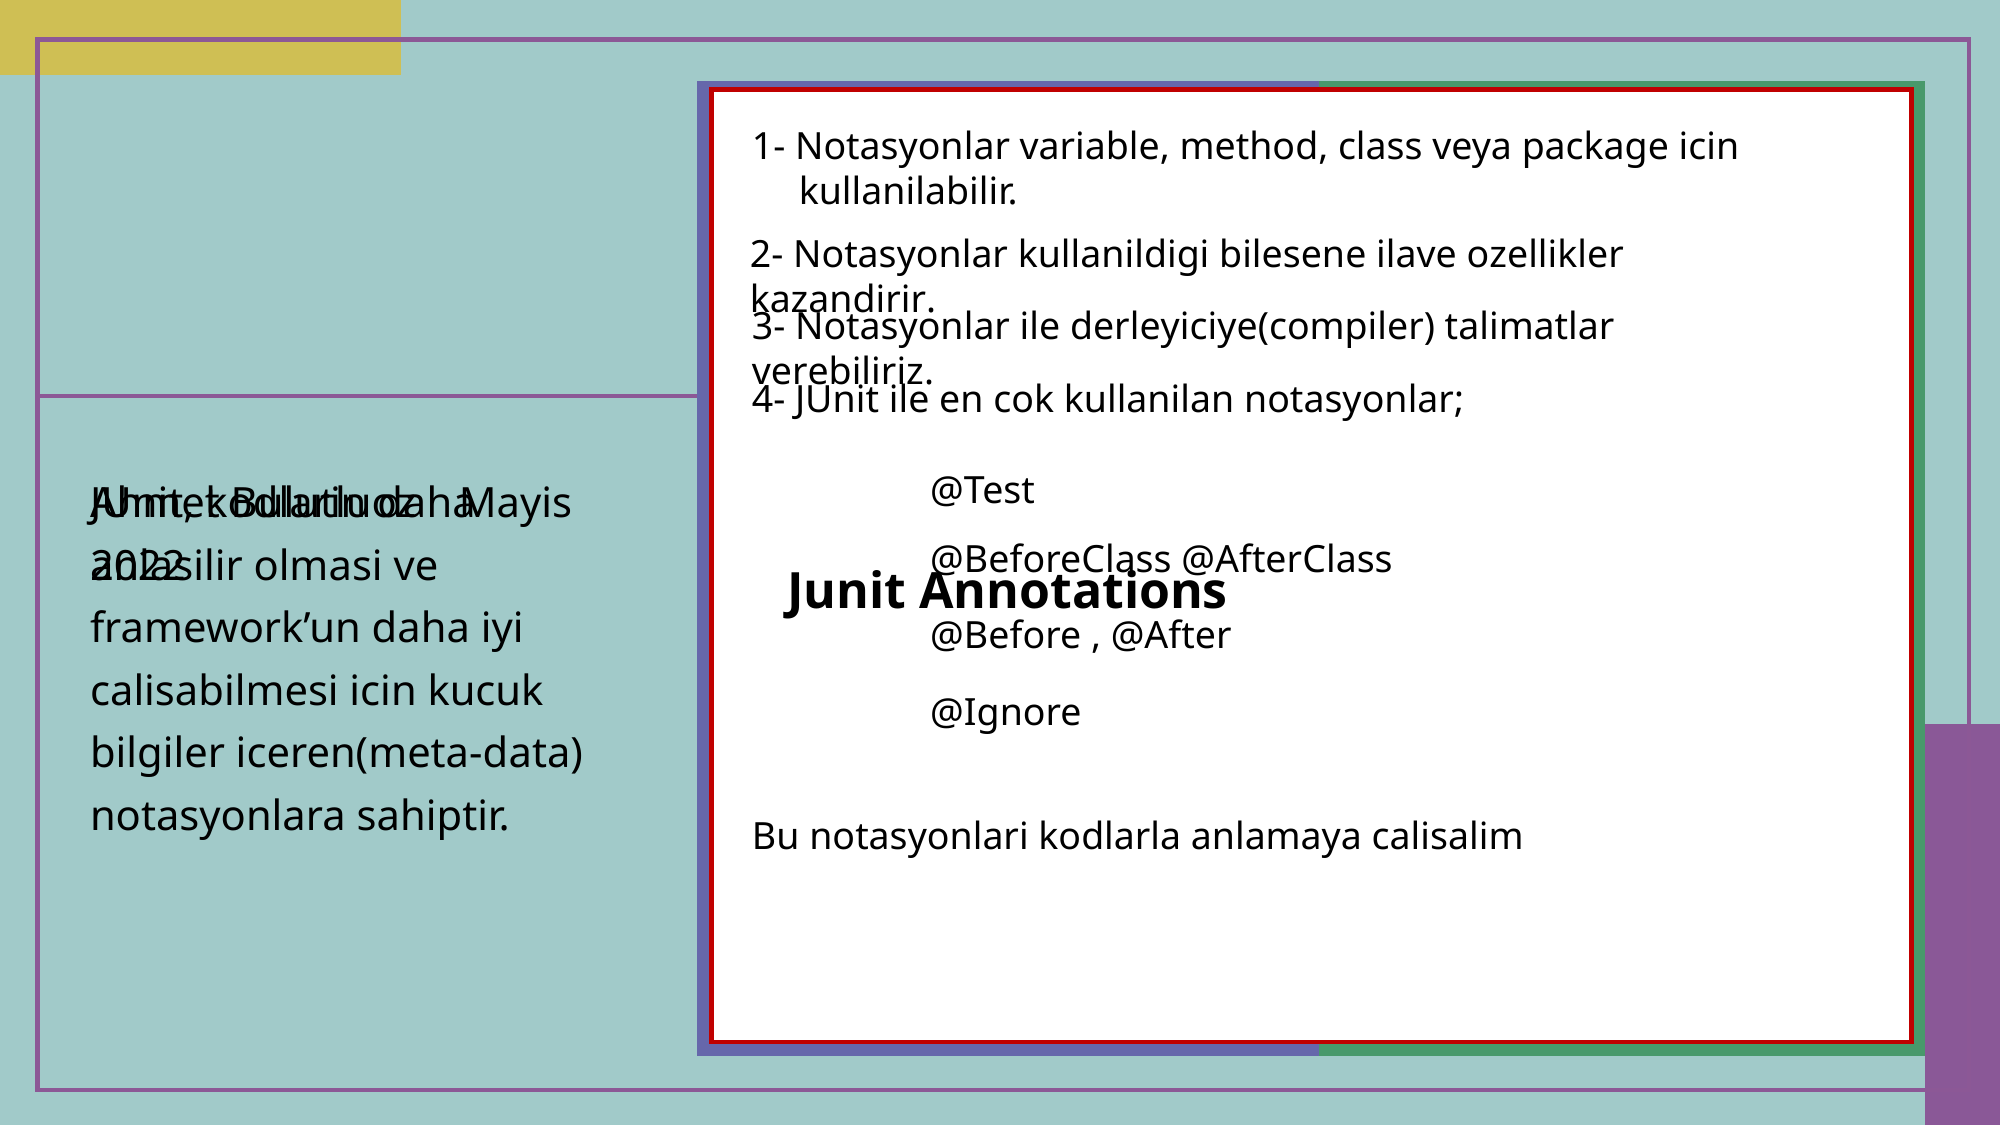

1- Notasyonlar variable, method, class veya package icin kullanilabilir.
Junit Annotations
2- Notasyonlar kullanildigi bilesene ilave ozellikler kazandirir.
3- Notasyonlar ile derleyiciye(compiler) talimatlar verebiliriz.
4- JUnit ile en cok kullanilan notasyonlar;
# JUnit, kodlarin daha anlasilir olmasi ve framework’un daha iyi calisabilmesi icin kucuk bilgiler iceren(meta-data) notasyonlara sahiptir.
Ahmet Bulutluoz Mayis 2022
@Test
@BeforeClass @AfterClass
@Before , @After
@Ignore
Bu notasyonlari kodlarla anlamaya calisalim